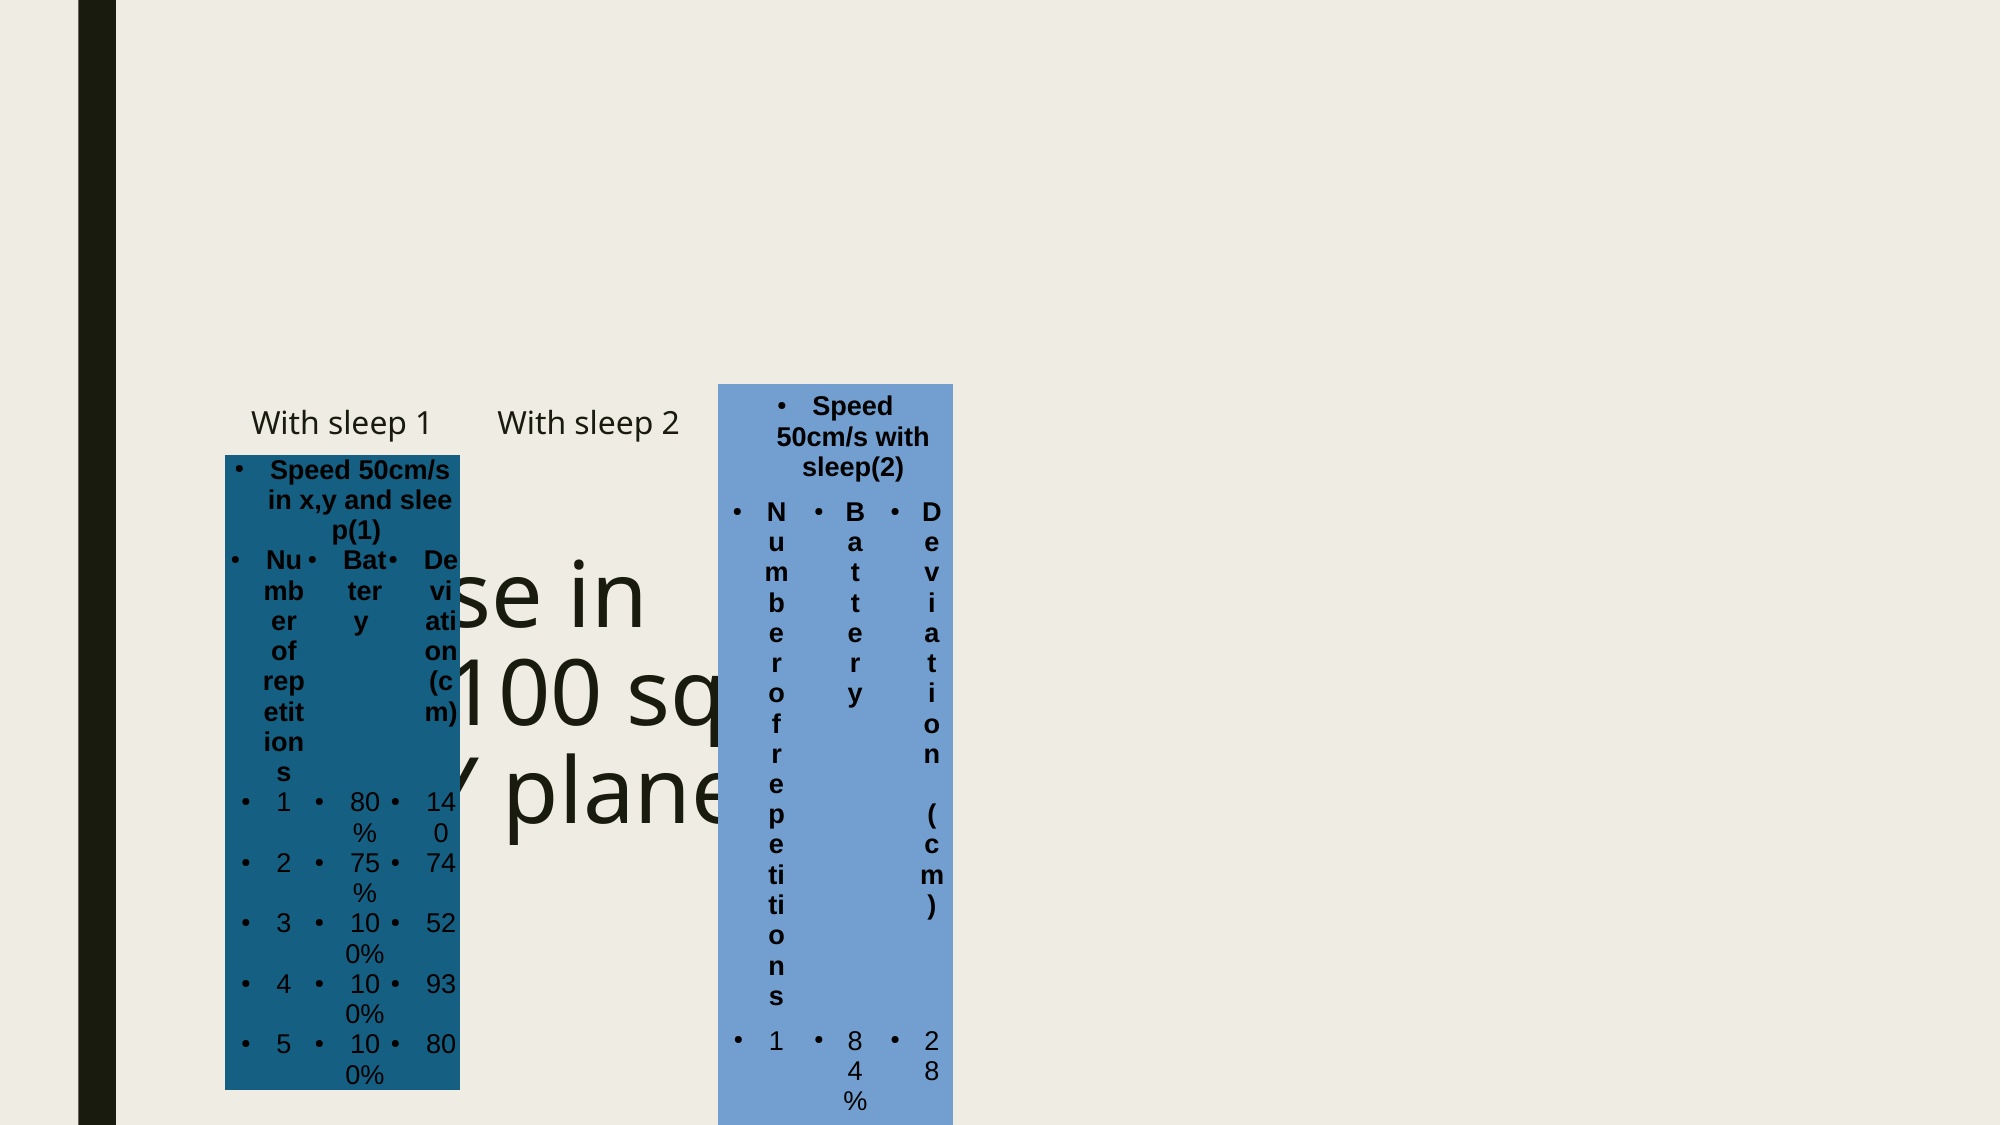

With sleep 1
With sleep 2
| Speed 50cm/s with sleep(2) | | |
| --- | --- | --- |
| Number of repetitions​ | Battery | Deviation (cm) |
| 1 | 84% | 28 |
| 2 | 71% | 45 |
| 3 | 100% | 94 |
| 4 | 100% | 145 |
| 5 | 100% | 65 |
| 6 | 83% | 61 |
| Speed 50cm/s in x,y and sleep(1) ​ | | |
| --- | --- | --- |
| Number of repetitions​ | Battery ​ | Deviation (cm) |
| 1​ | 80%​ | 140​ |
| 2​ | 75%​ | 74​ |
| 3​ | 100%​ | 52​ |
| 4​ | 100%​ | 93​ |
| 5​ | 100%​ | 80​ |
# Course in 100x100 square in X-Y plane